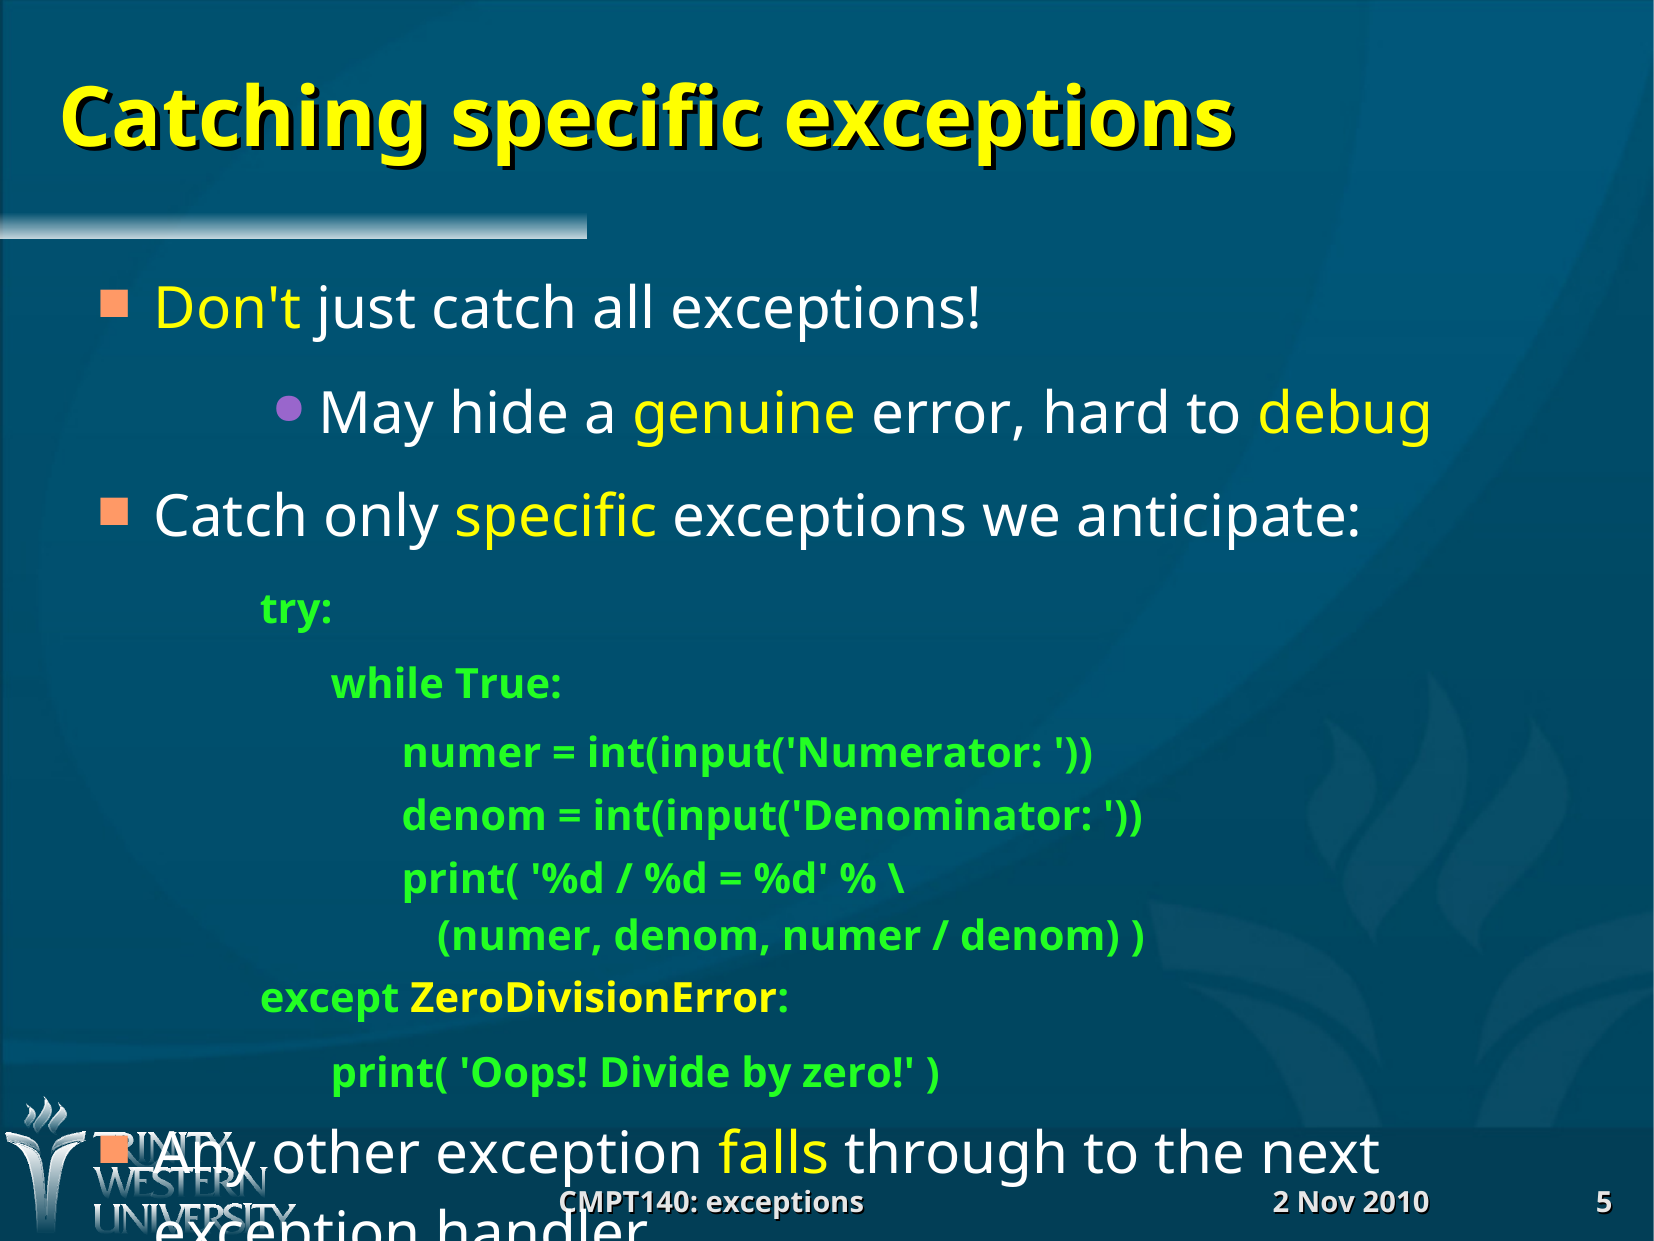

# Catching specific exceptions
Don't just catch all exceptions!
May hide a genuine error, hard to debug
Catch only specific exceptions we anticipate:
try:
while True:
numer = int(input('Numerator: '))
denom = int(input('Denominator: '))
print( '%d / %d = %d' % \
(numer, denom, numer / denom) )
except ZeroDivisionError:
print( 'Oops! Divide by zero!' )
Any other exception falls through to the next exception handler
CMPT140: exceptions
2 Nov 2010
5